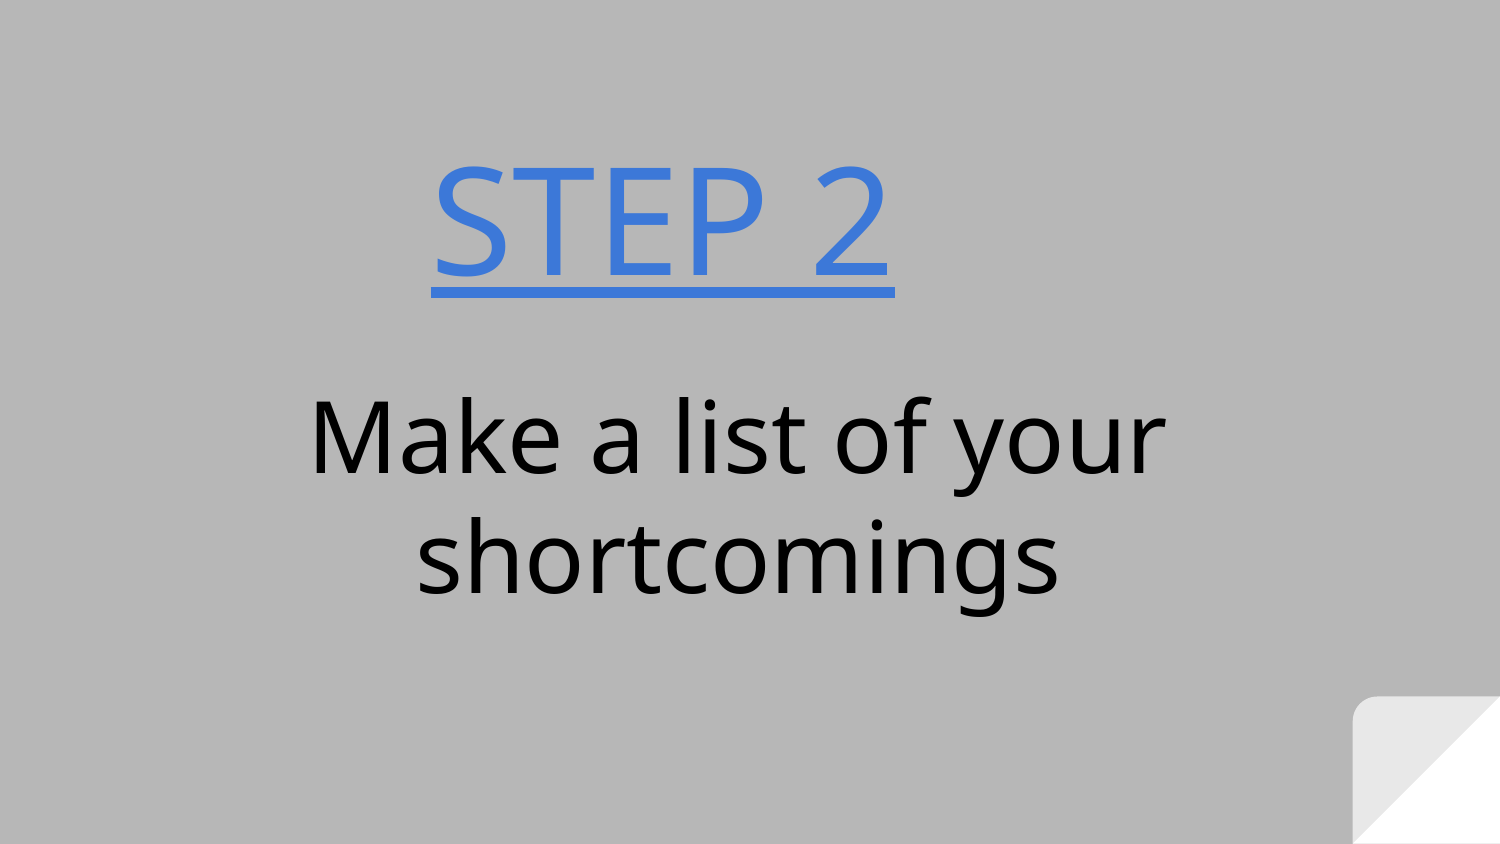

STEP 2
# Make a list of your shortcomings